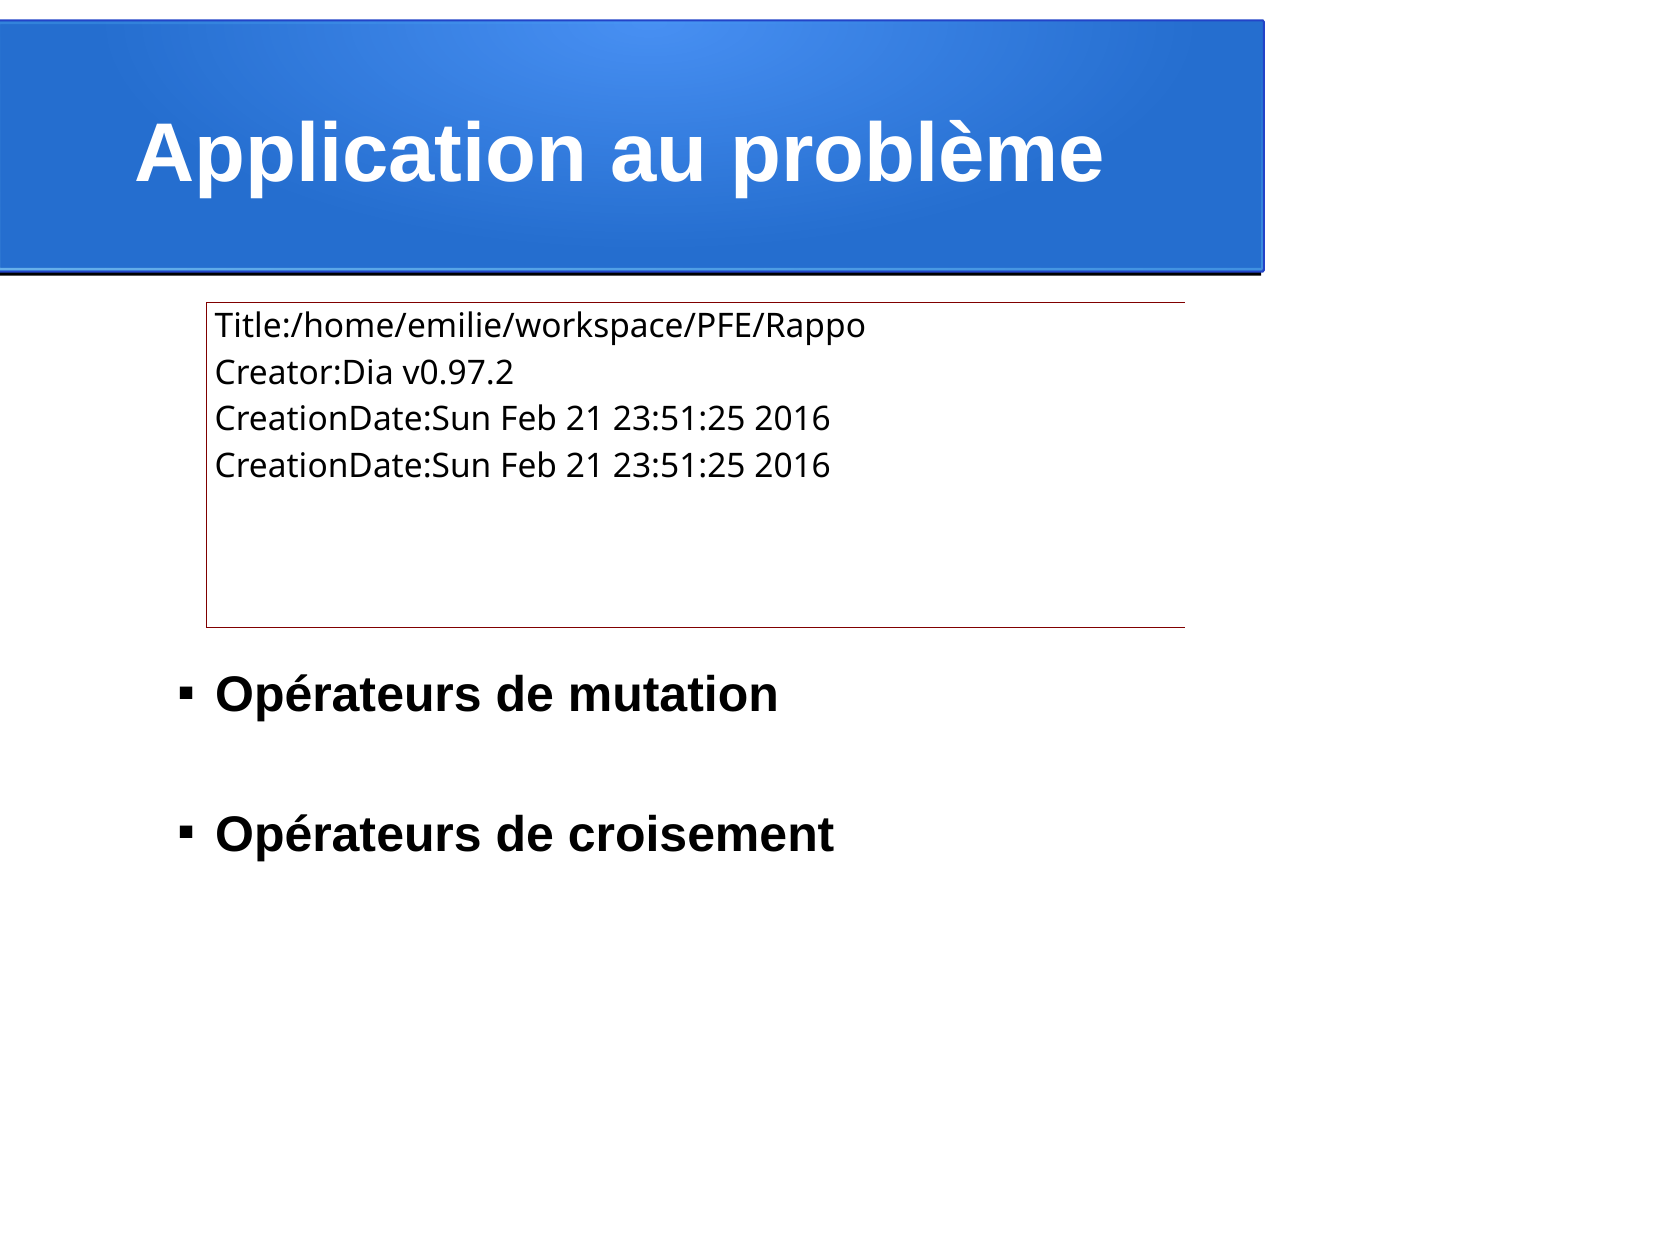

Application au problème
Opérateurs de mutation
Opérateurs de croisement